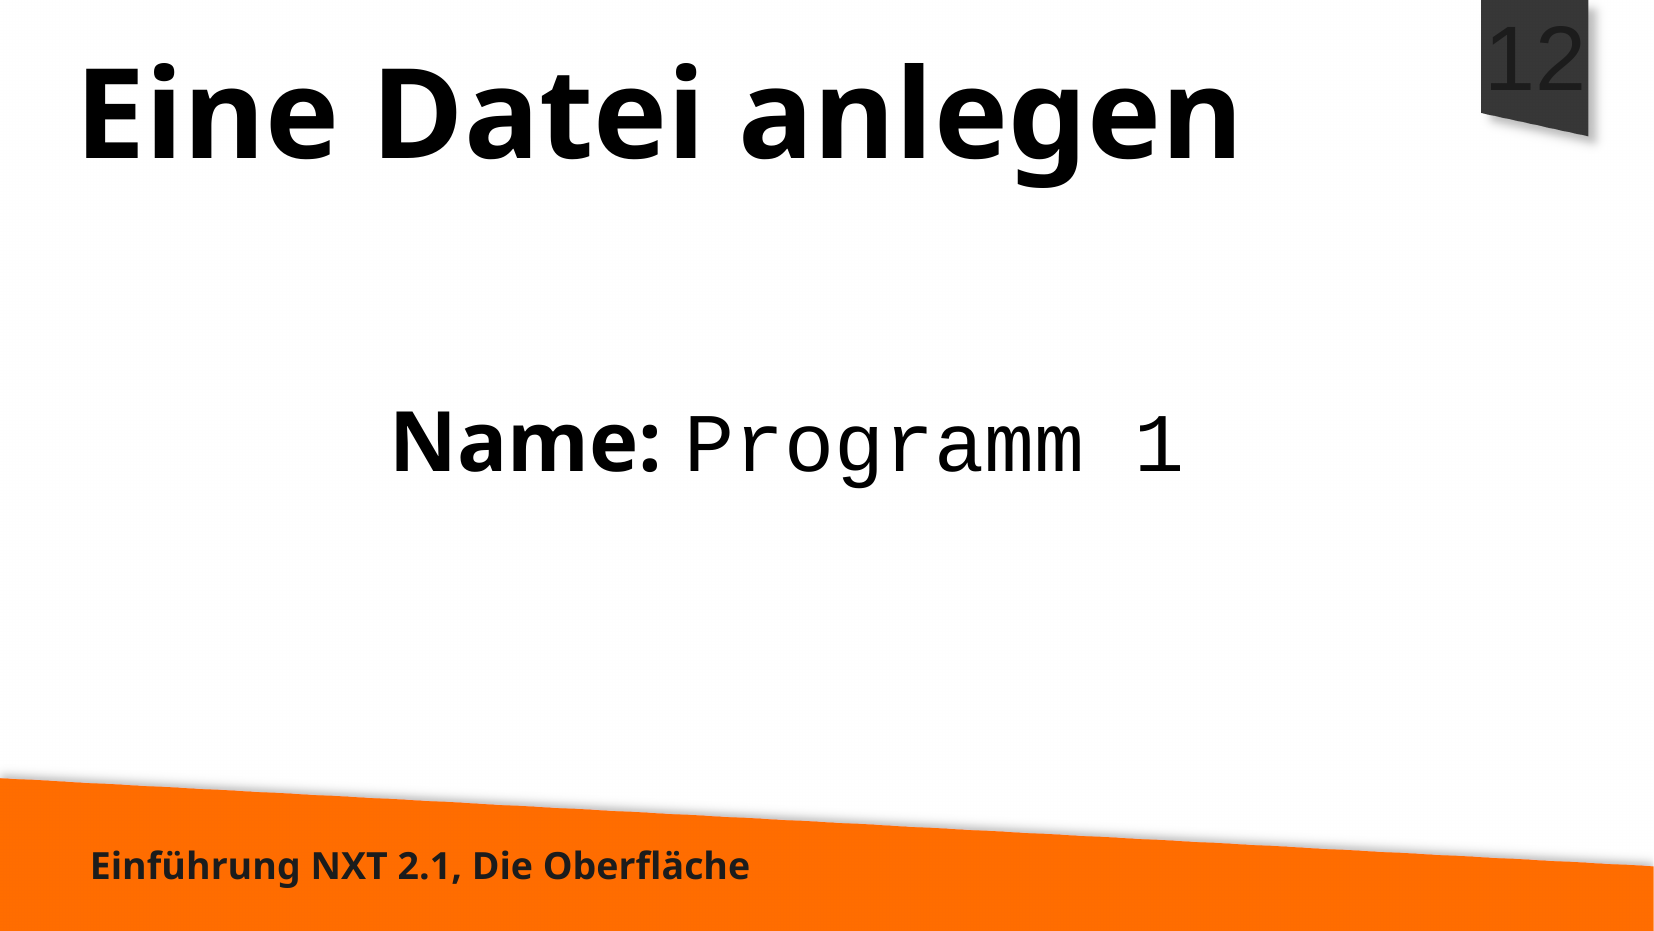

12
# Eine Datei anlegen
Name: Programm 1
Einführung NXT 2.1, Die Oberfläche